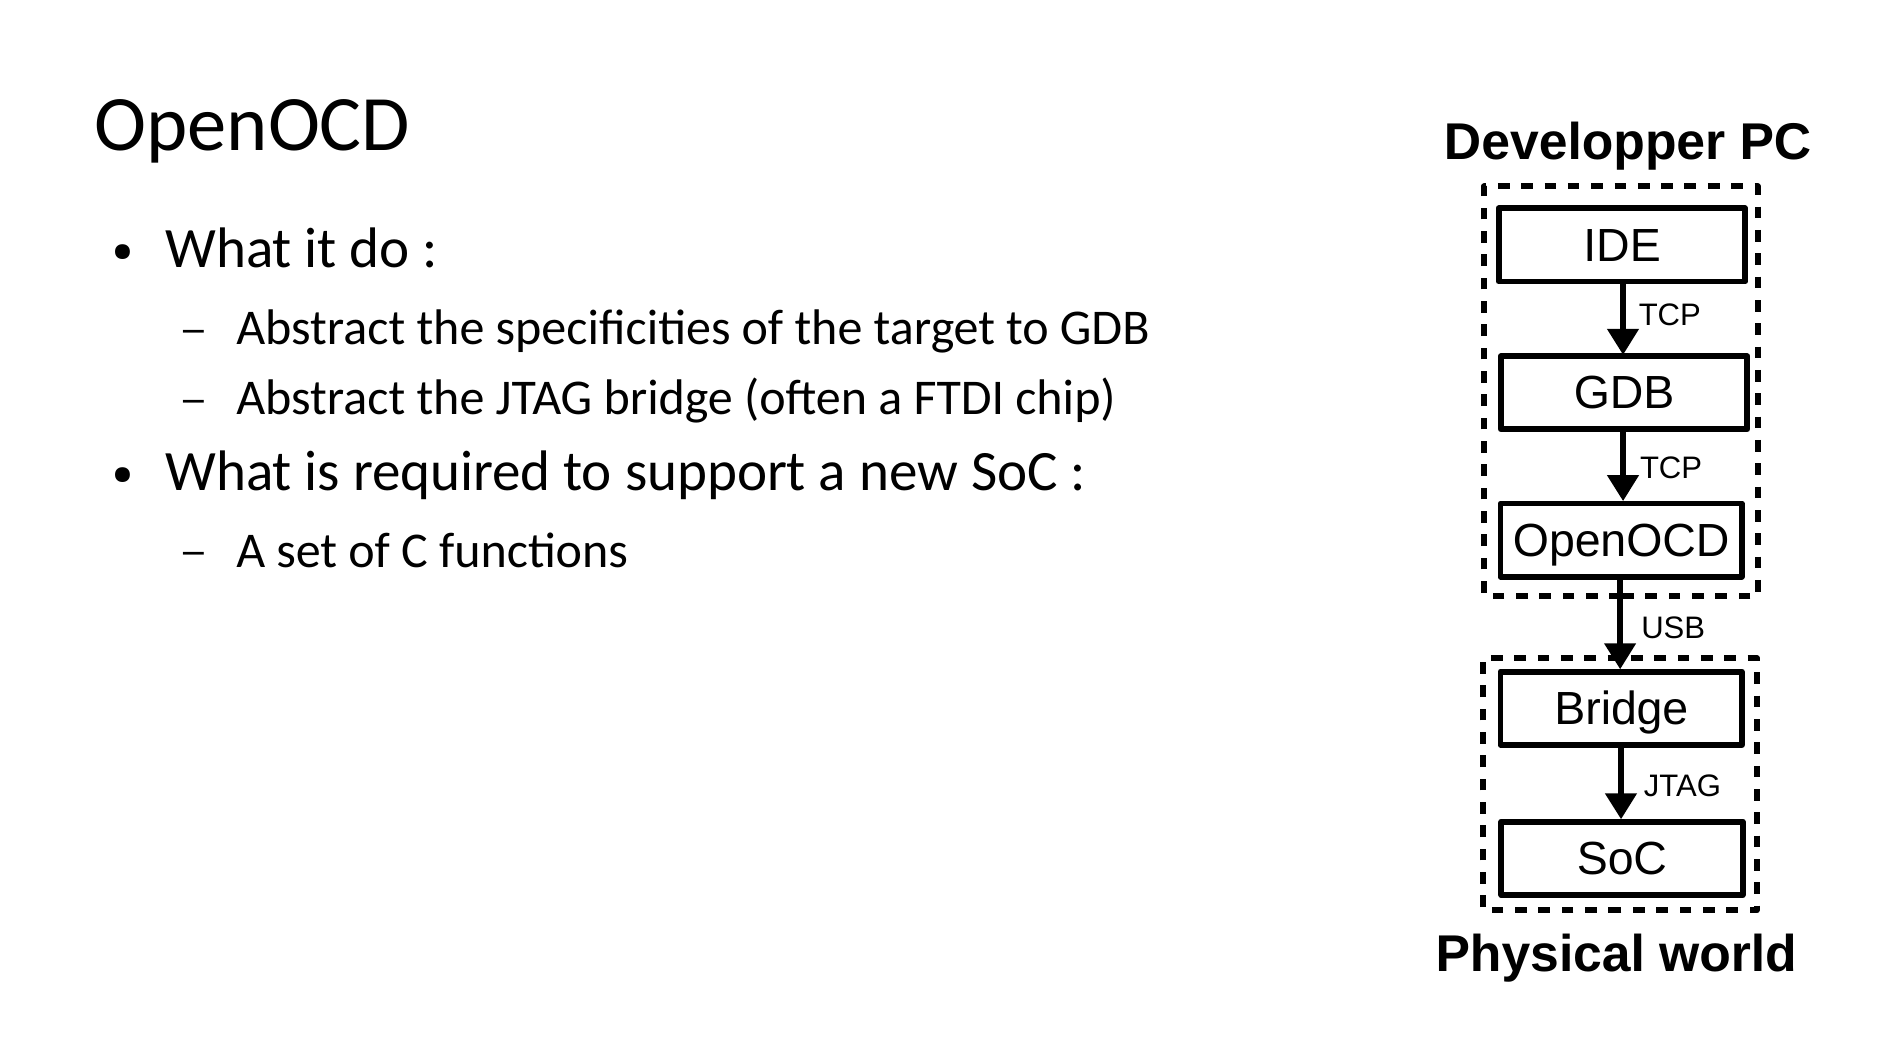

# OpenOCD
What it do :
Abstract the specificities of the target to GDB
Abstract the JTAG bridge (often a FTDI chip)
What is required to support a new SoC :
A set of C functions
OpenOCD
USB
FTDI
JTAG
SoC